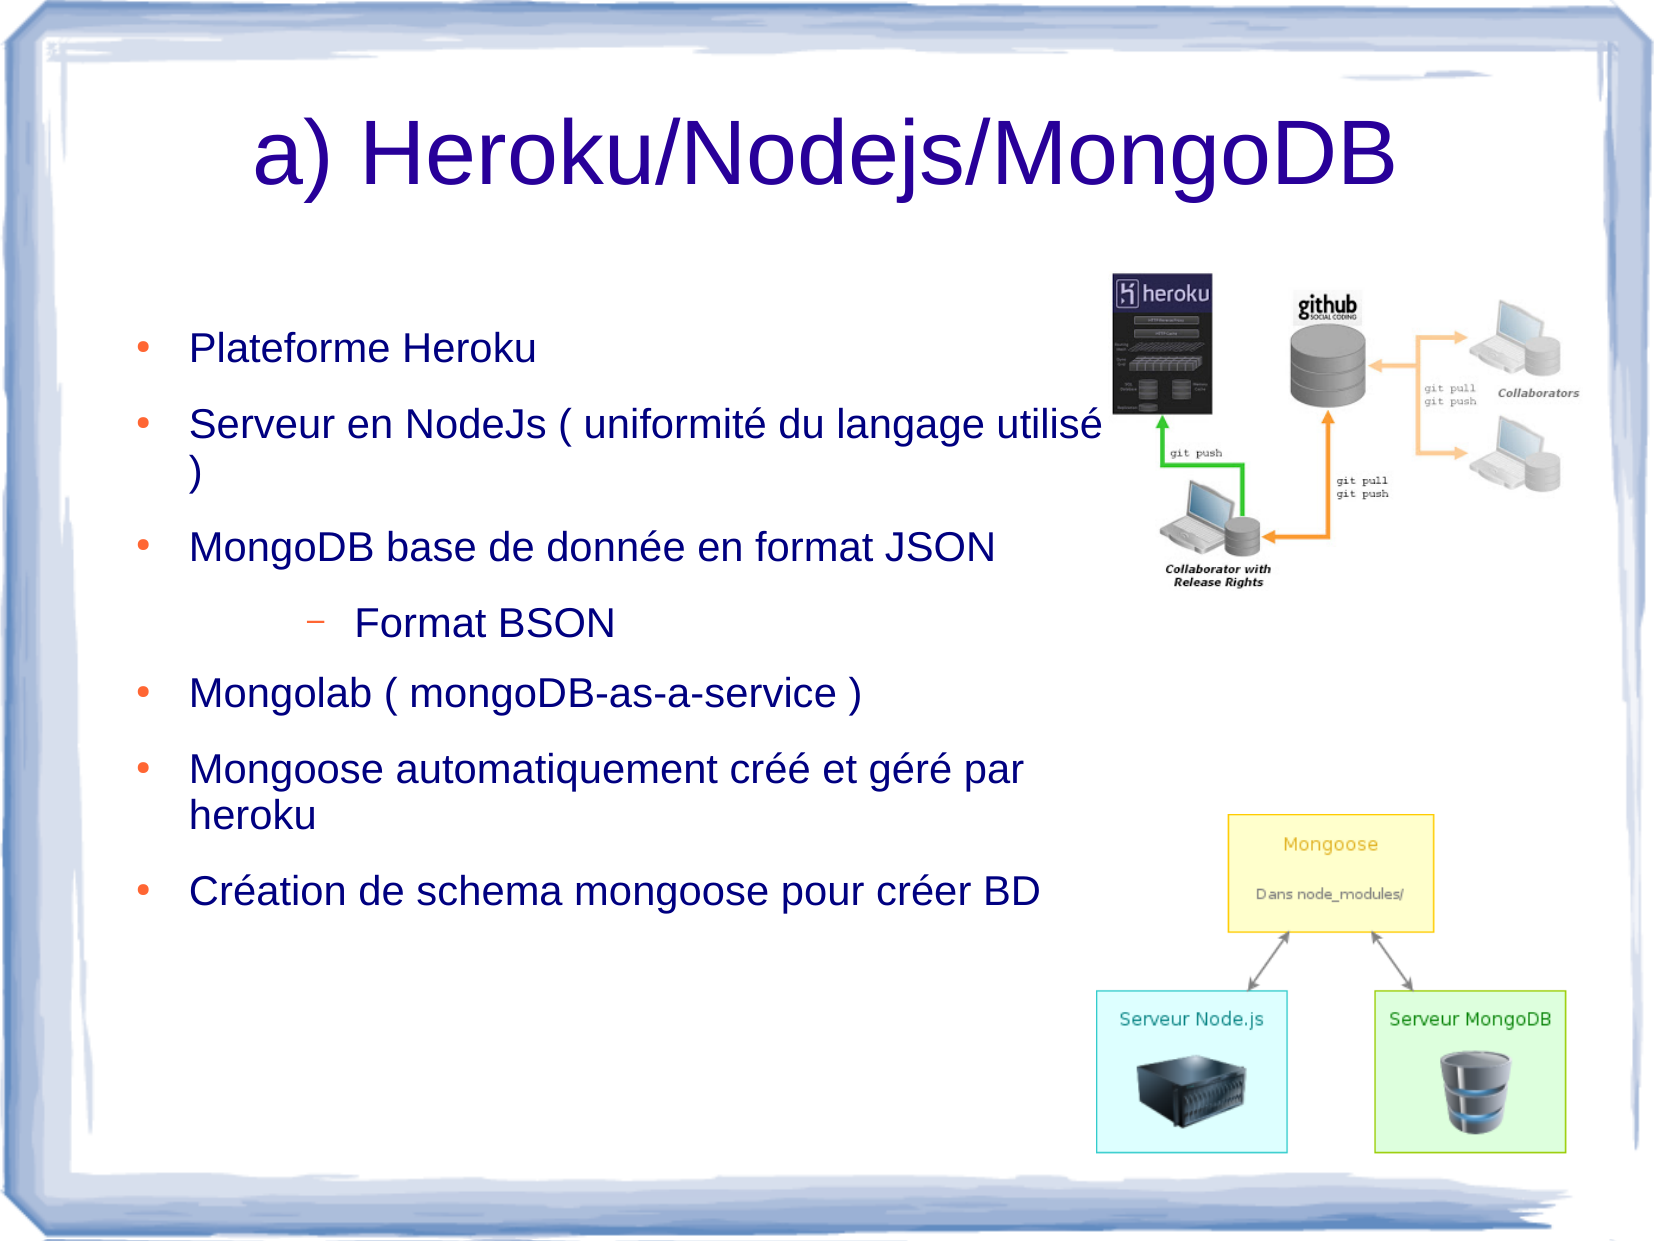

# a) Heroku/Nodejs/MongoDB
Plateforme Heroku
Serveur en NodeJs ( uniformité du langage utilisé )
MongoDB base de donnée en format JSON
Format BSON
Mongolab ( mongoDB-as-a-service )
Mongoose automatiquement créé et géré par heroku
Création de schema mongoose pour créer BD